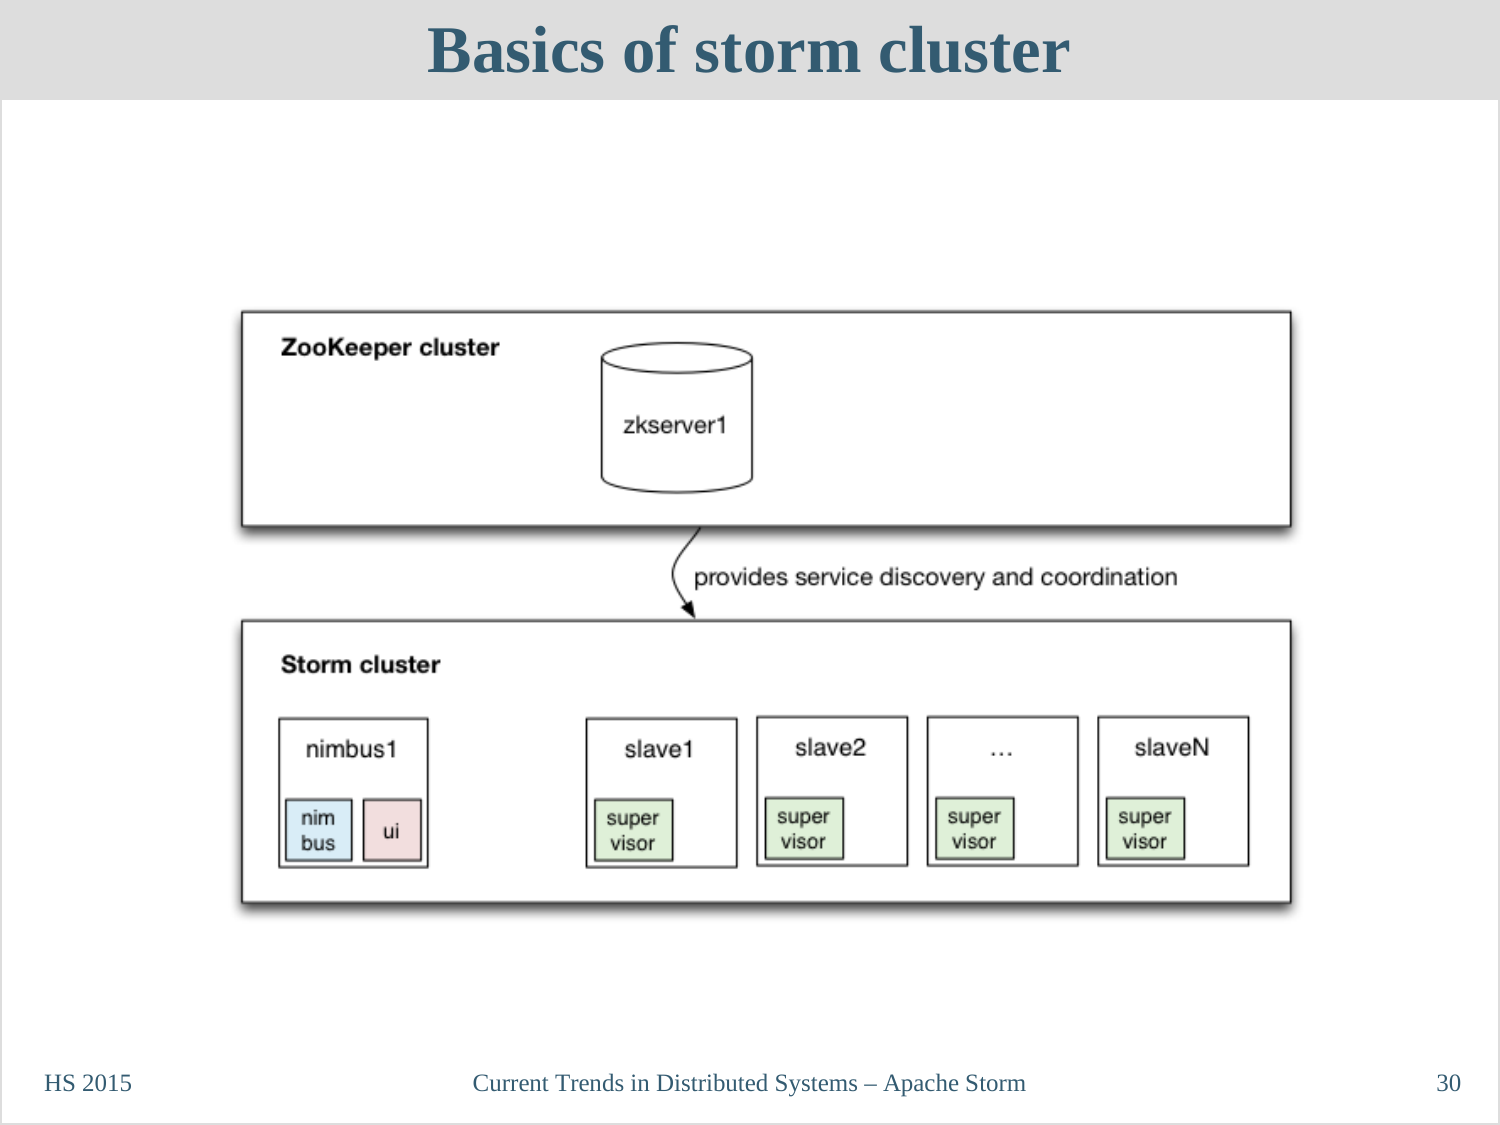

# Basics of storm cluster
HS 2015
Current Trends in Distributed Systems – Apache Storm